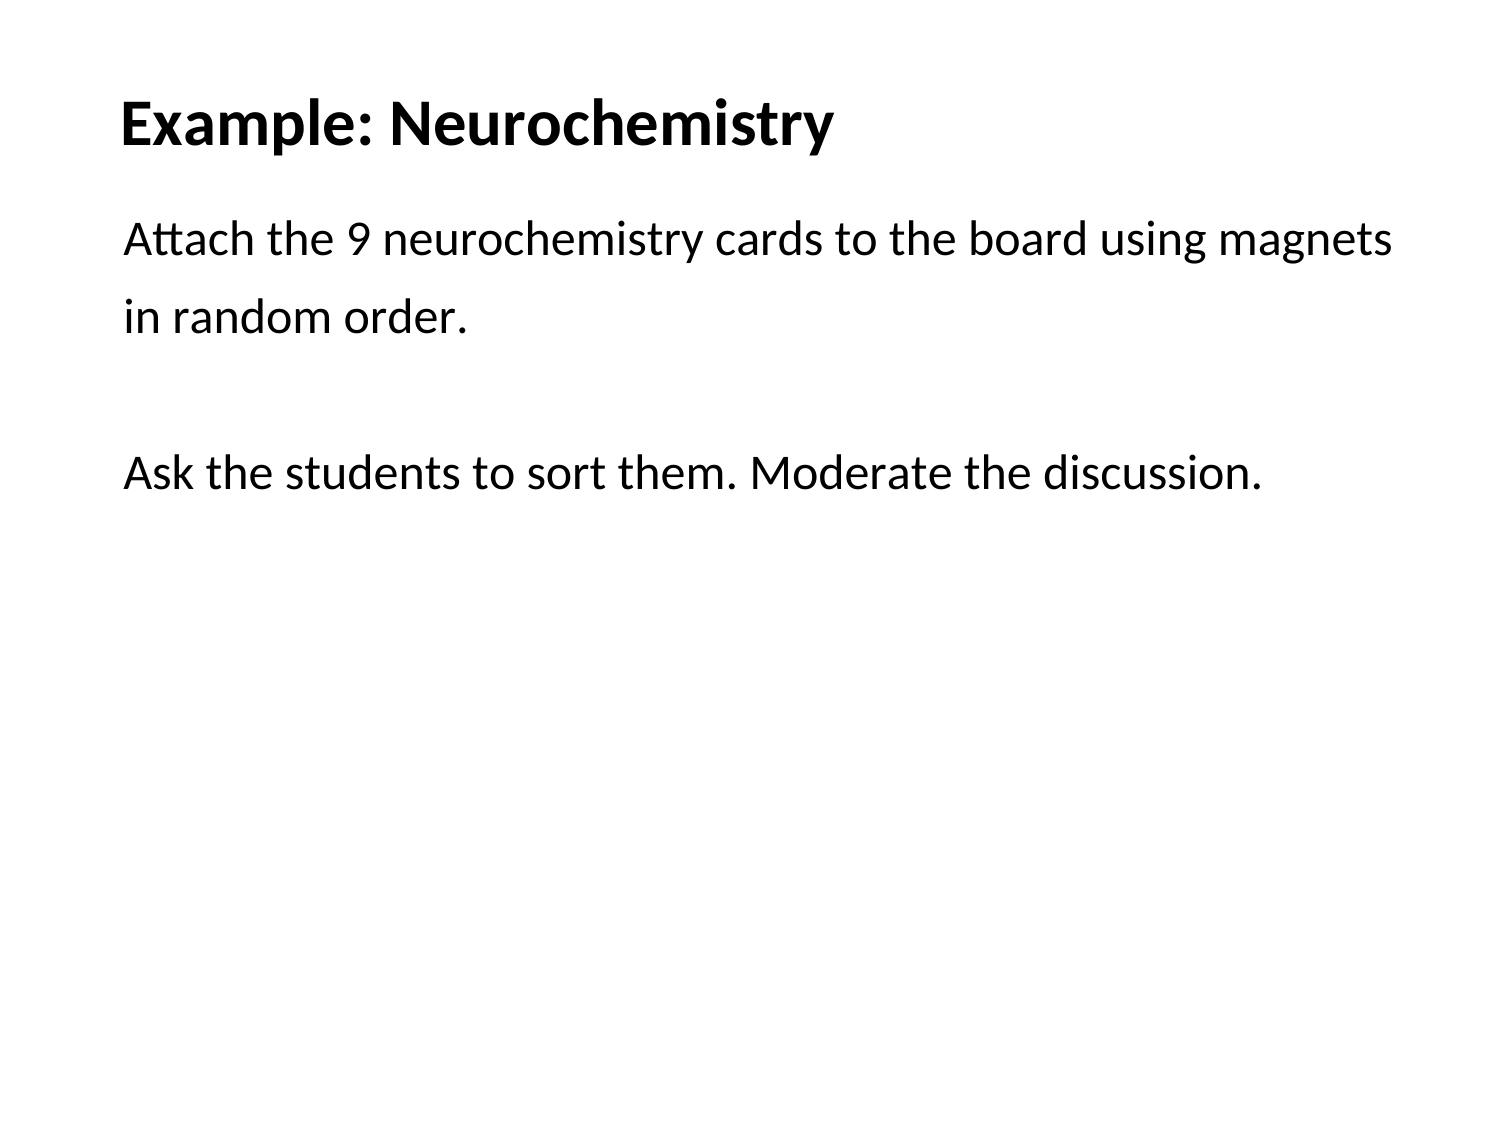

Example: Neurochemistry
Attach the 9 neurochemistry cards to the board using magnets in random order.
Ask the students to sort them. Moderate the discussion.